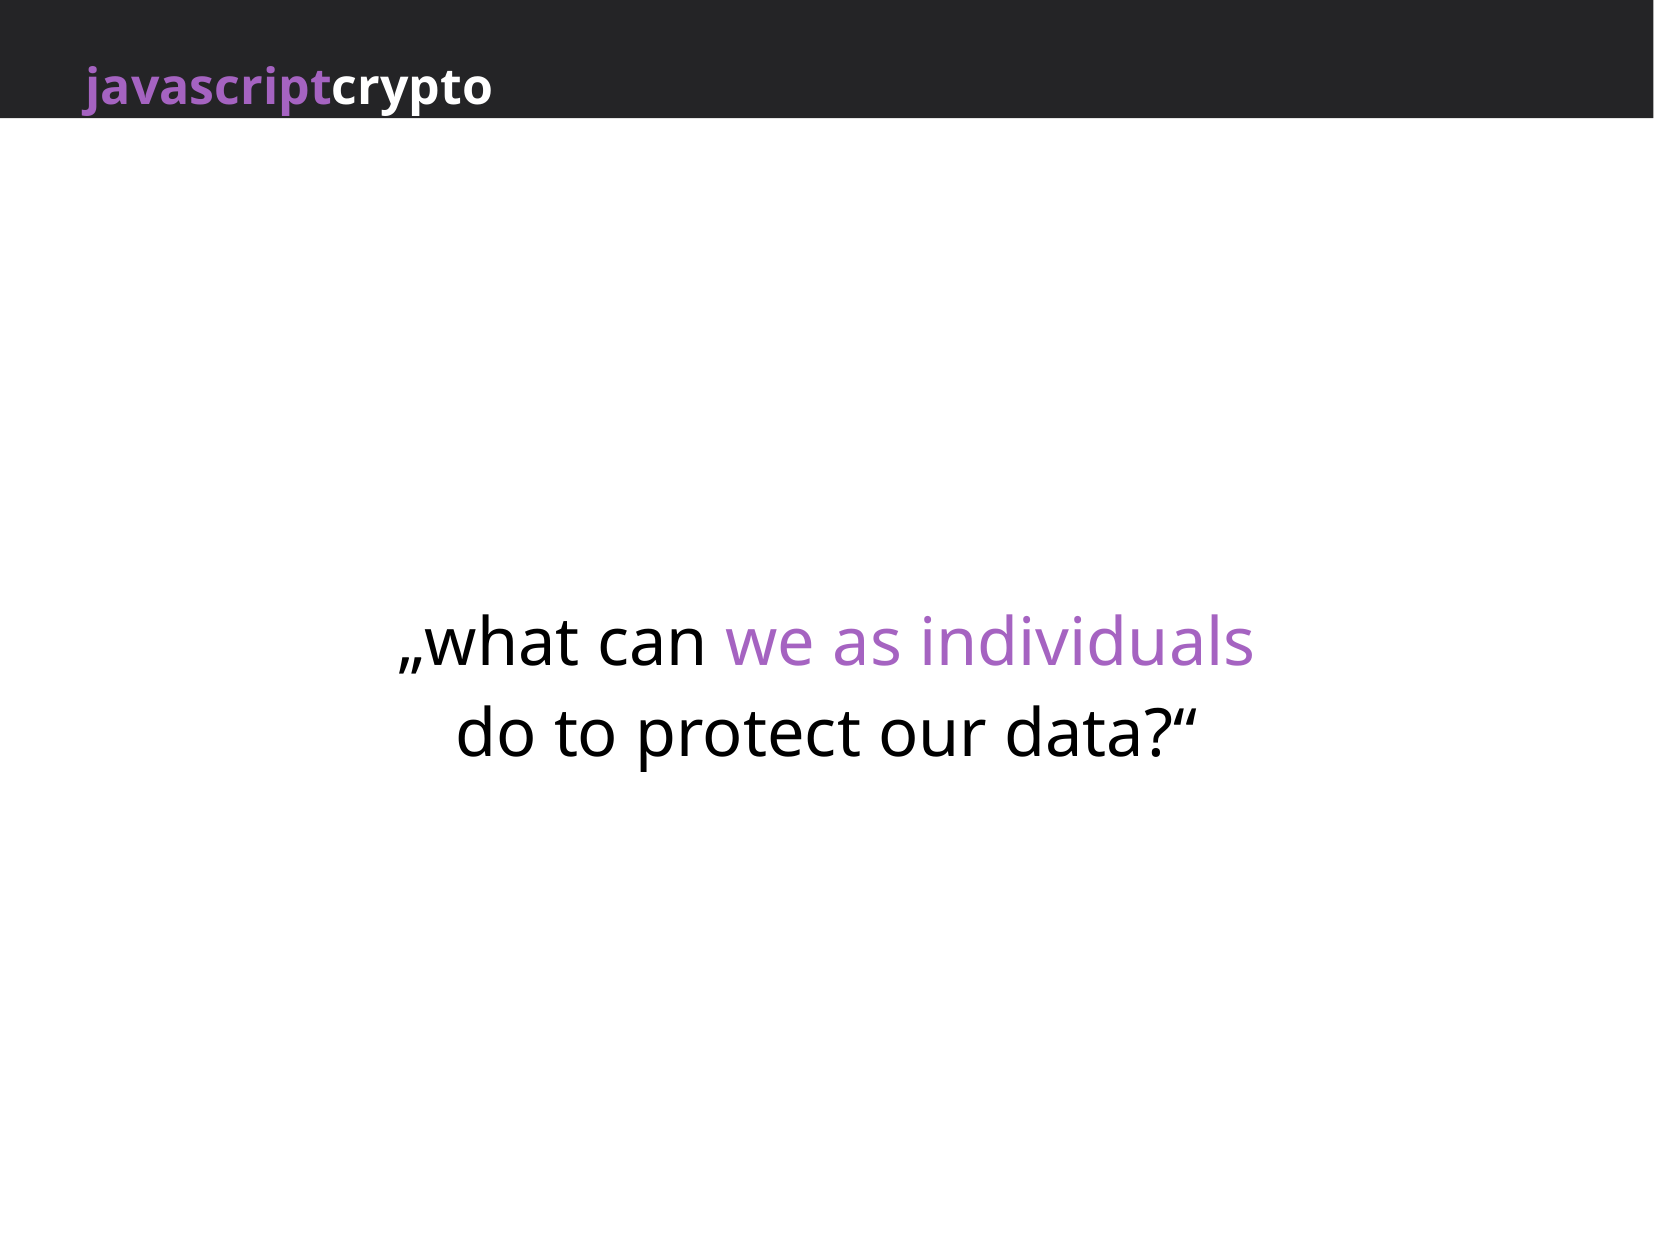

javascriptcrypto
„what can we as individuals
do to protect our data?“